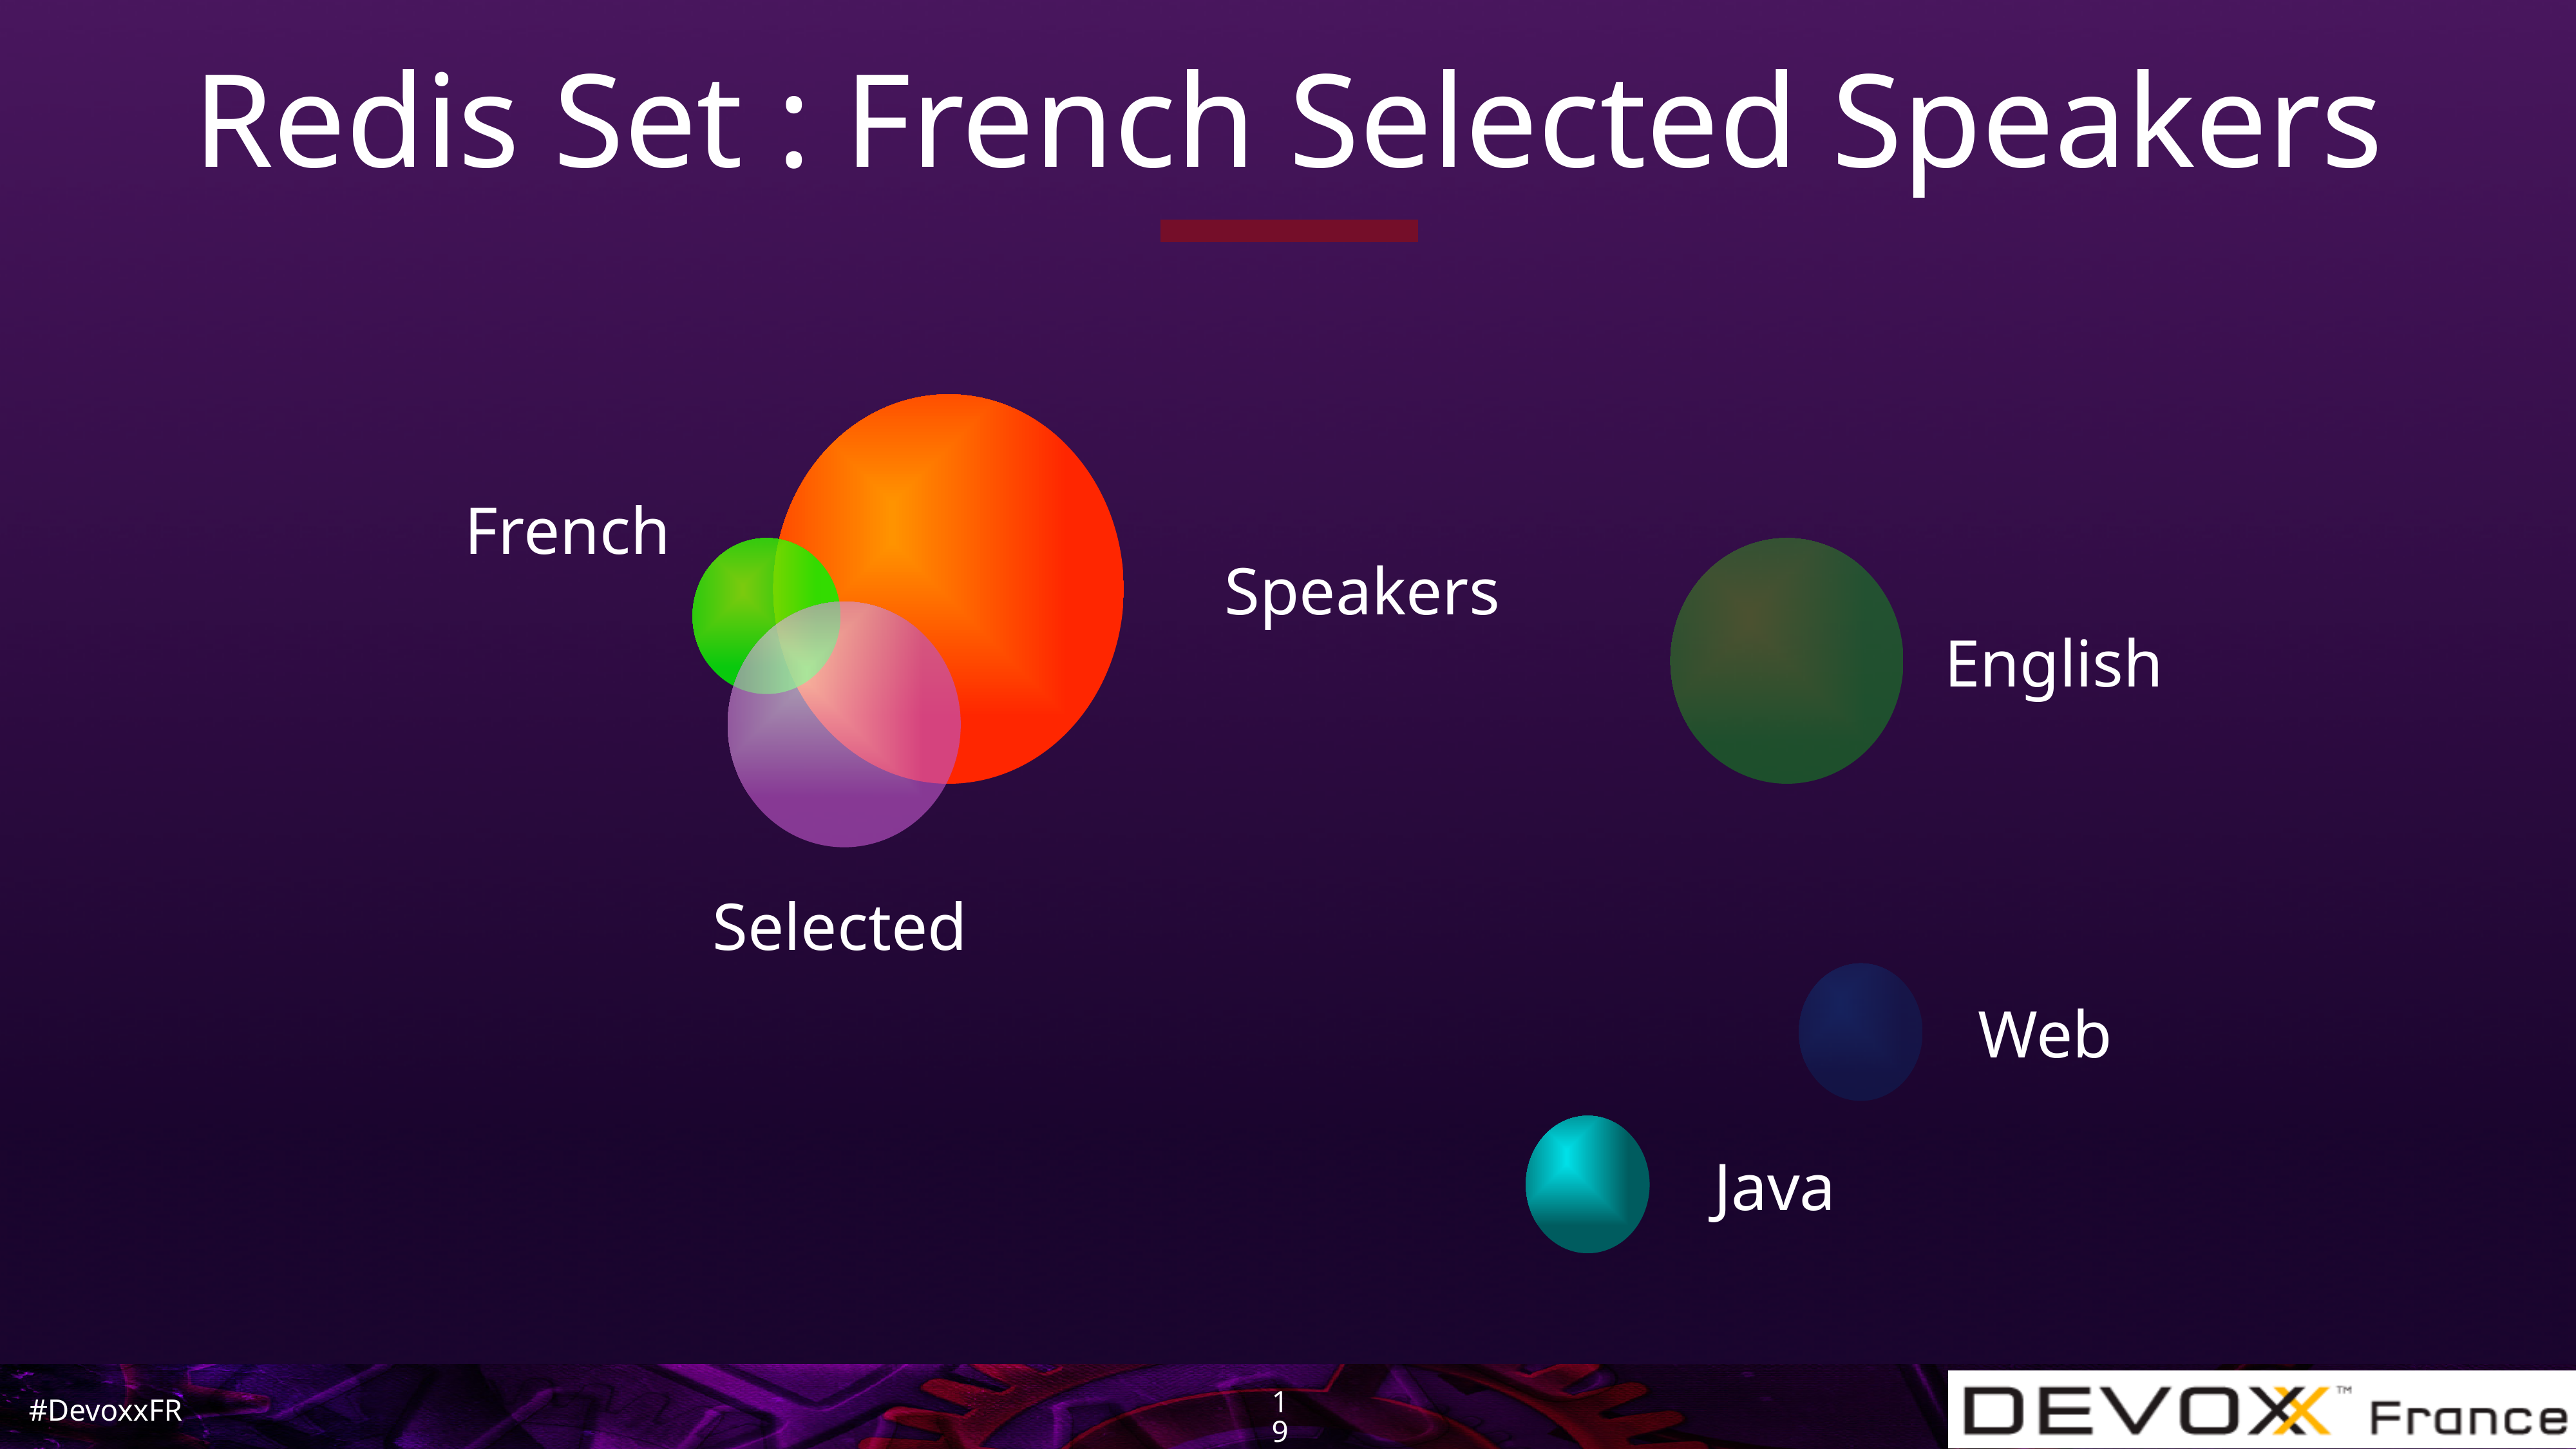

# Redis Set : French Selected Speakers
French
Speakers
English
Selected
Web
Java